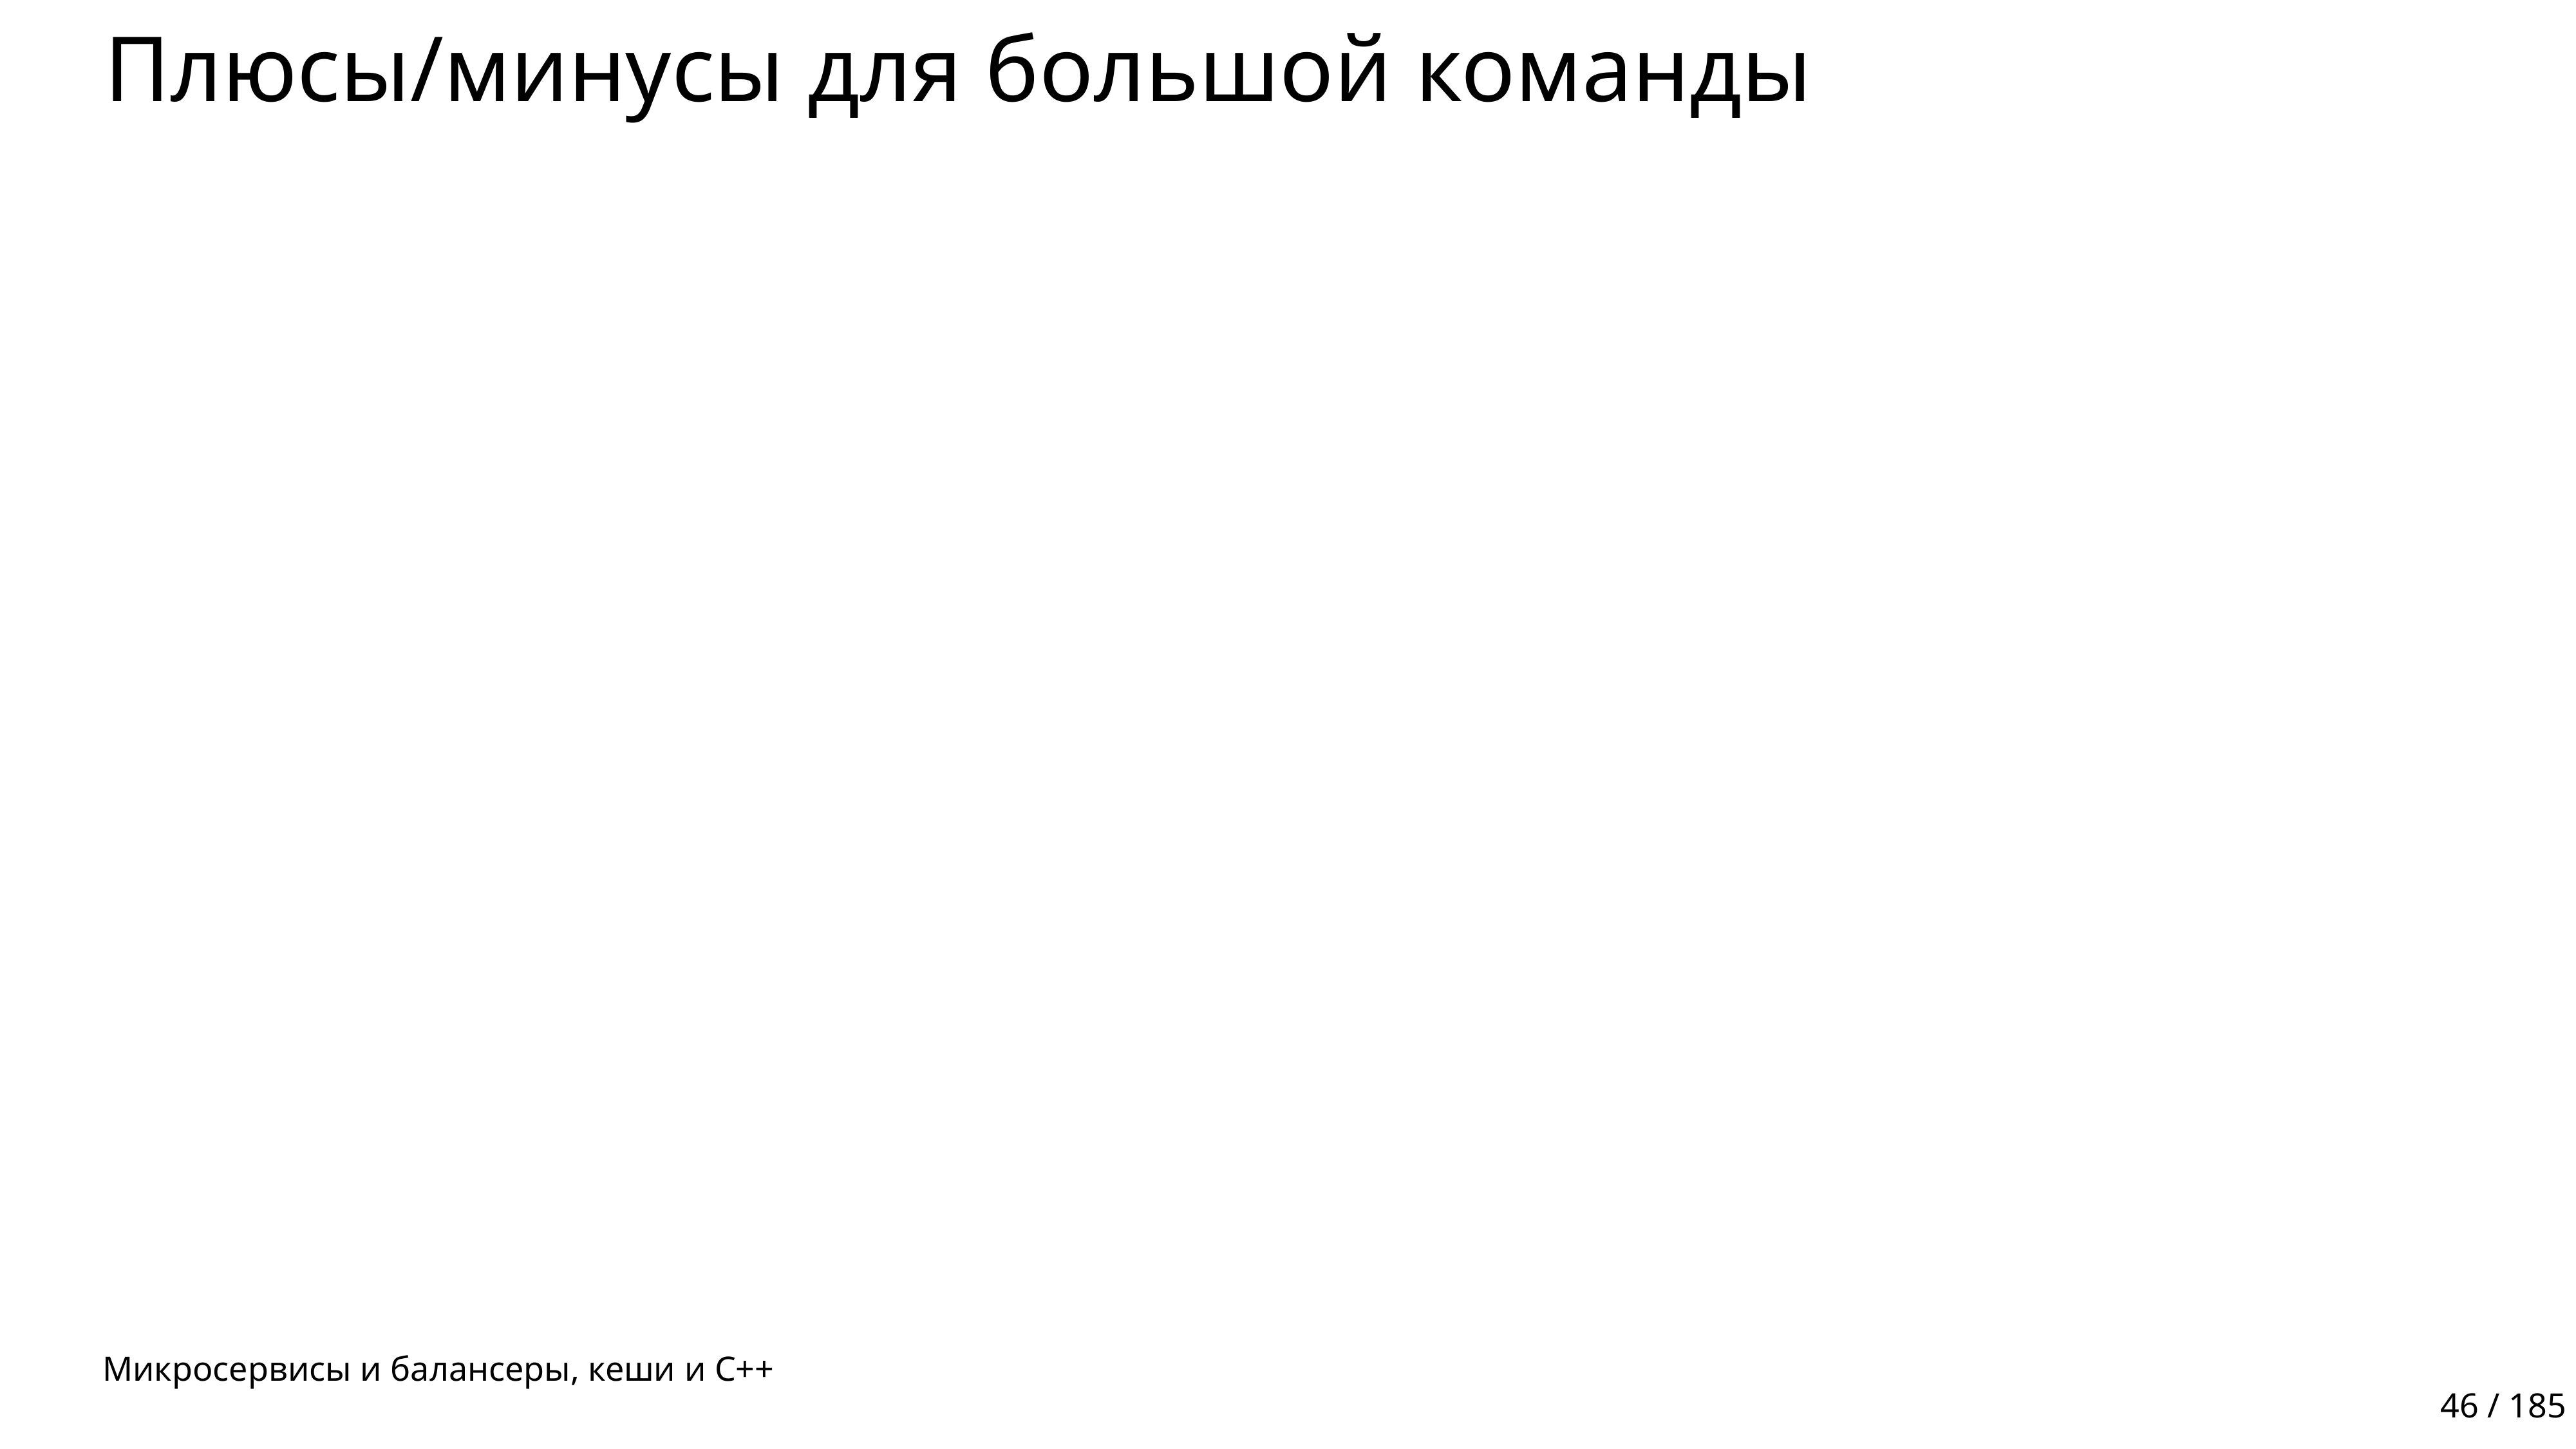

Плюсы/минусы для большой команды
#
Микросервисы и балансеры, кеши и C++